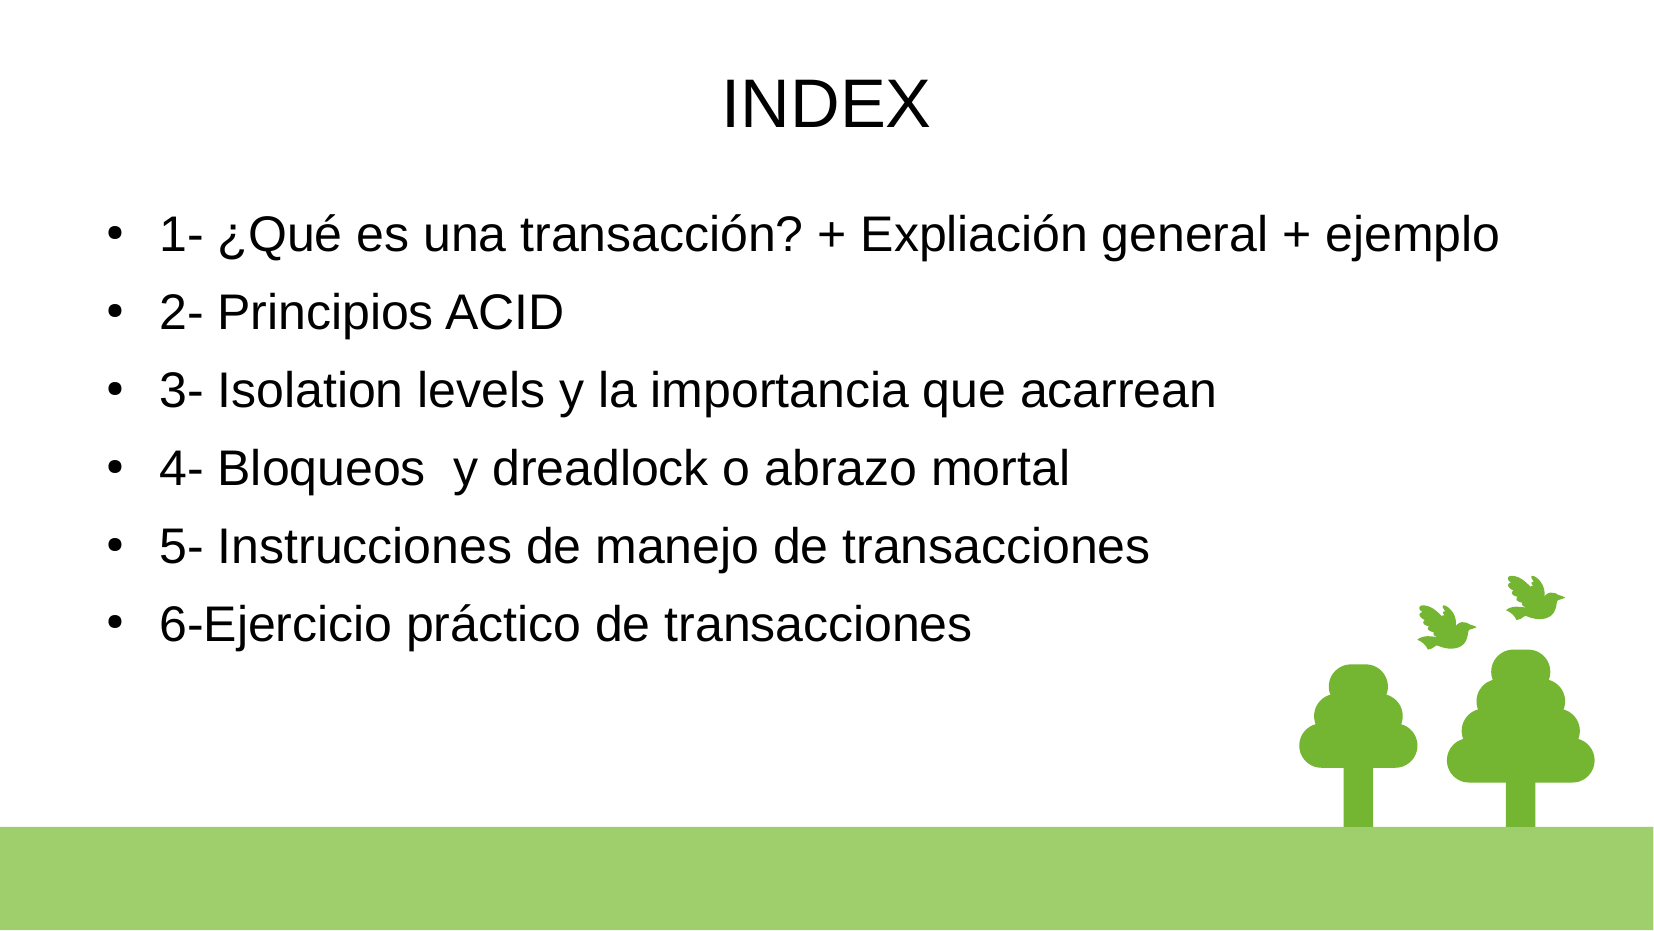

# INDEX
1- ¿Qué es una transacción? + Expliación general + ejemplo
2- Principios ACID
3- Isolation levels y la importancia que acarrean
4- Bloqueos y dreadlock o abrazo mortal
5- Instrucciones de manejo de transacciones
6-Ejercicio práctico de transacciones